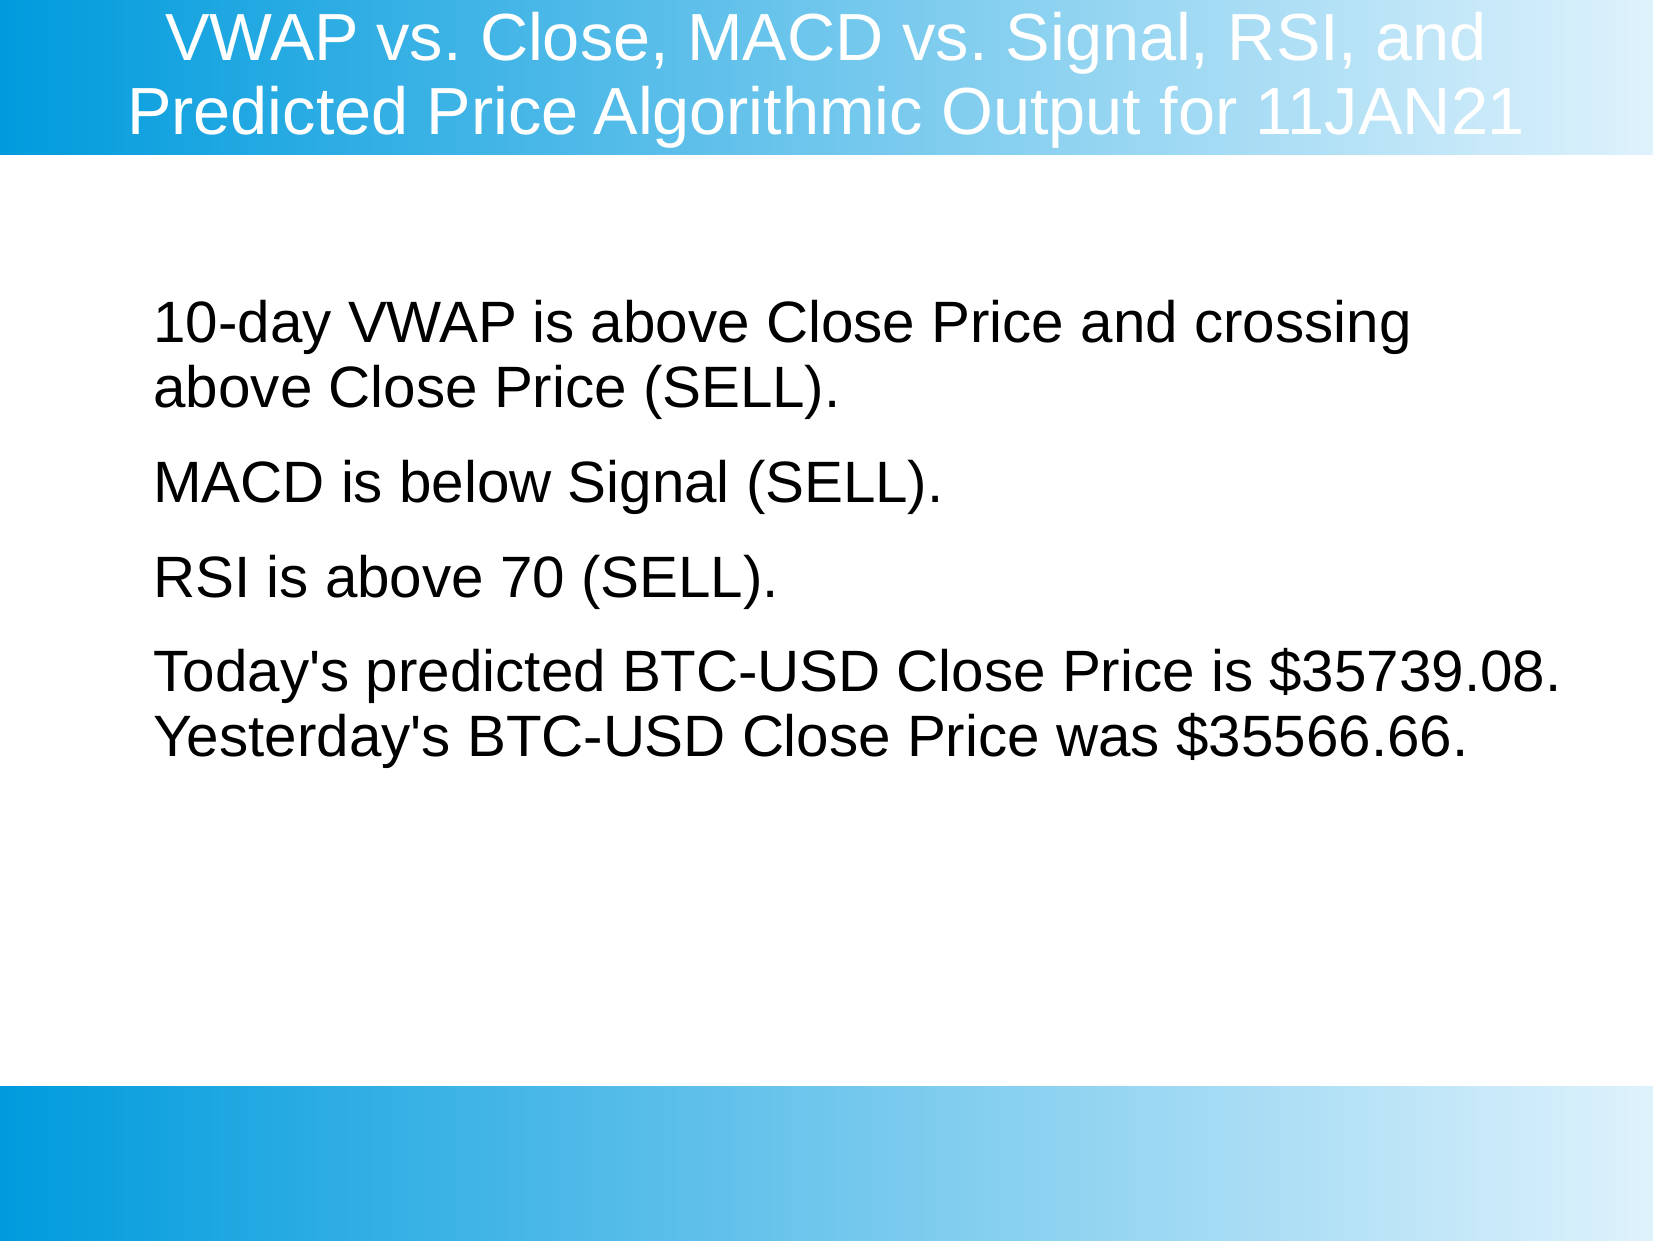

# VWAP vs. Close, MACD vs. Signal, RSI, and Predicted Price Algorithmic Output for 11JAN21
10-day VWAP is above Close Price and crossing above Close Price (SELL).
MACD is below Signal (SELL).
RSI is above 70 (SELL).
Today's predicted BTC-USD Close Price is $35739.08. Yesterday's BTC-USD Close Price was $35566.66.